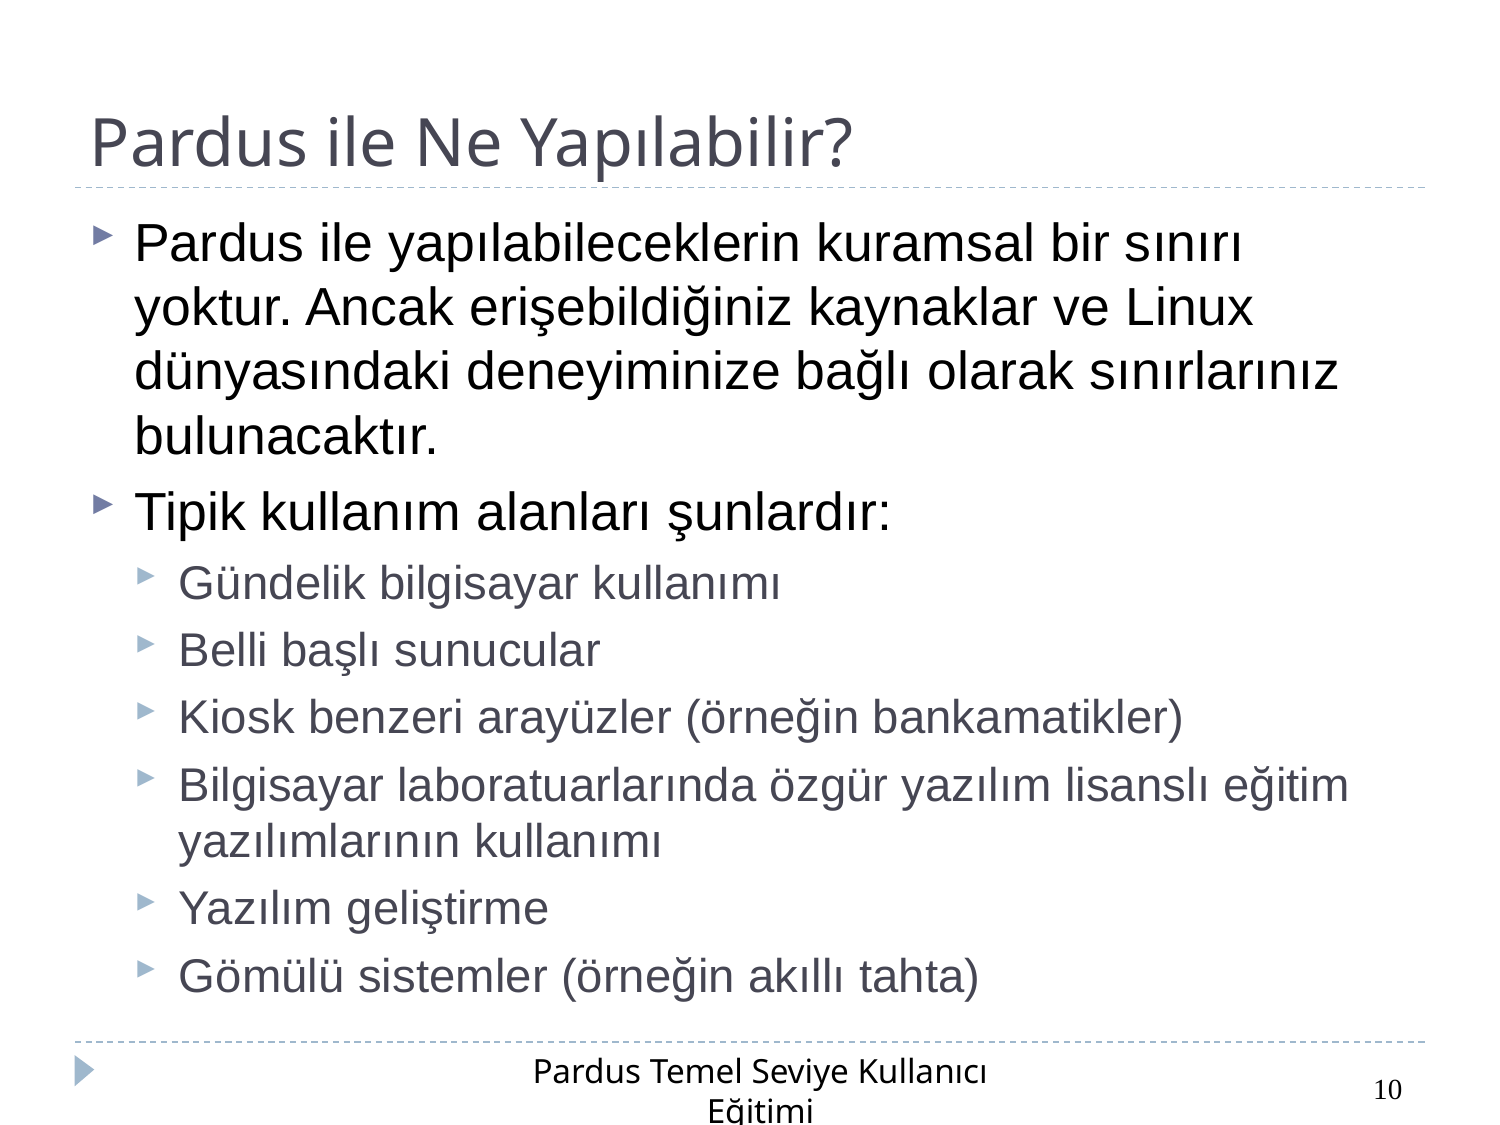

# Pardus ile Ne Yapılabilir?
Pardus ile yapılabileceklerin kuramsal bir sınırı yoktur. Ancak erişebildiğiniz kaynaklar ve Linux dünyasındaki deneyiminize bağlı olarak sınırlarınız bulunacaktır.
Tipik kullanım alanları şunlardır:
Gündelik bilgisayar kullanımı
Belli başlı sunucular
Kiosk benzeri arayüzler (örneğin bankamatikler)
Bilgisayar laboratuarlarında özgür yazılım lisanslı eğitim yazılımlarının kullanımı
Yazılım geliştirme
Gömülü sistemler (örneğin akıllı tahta)